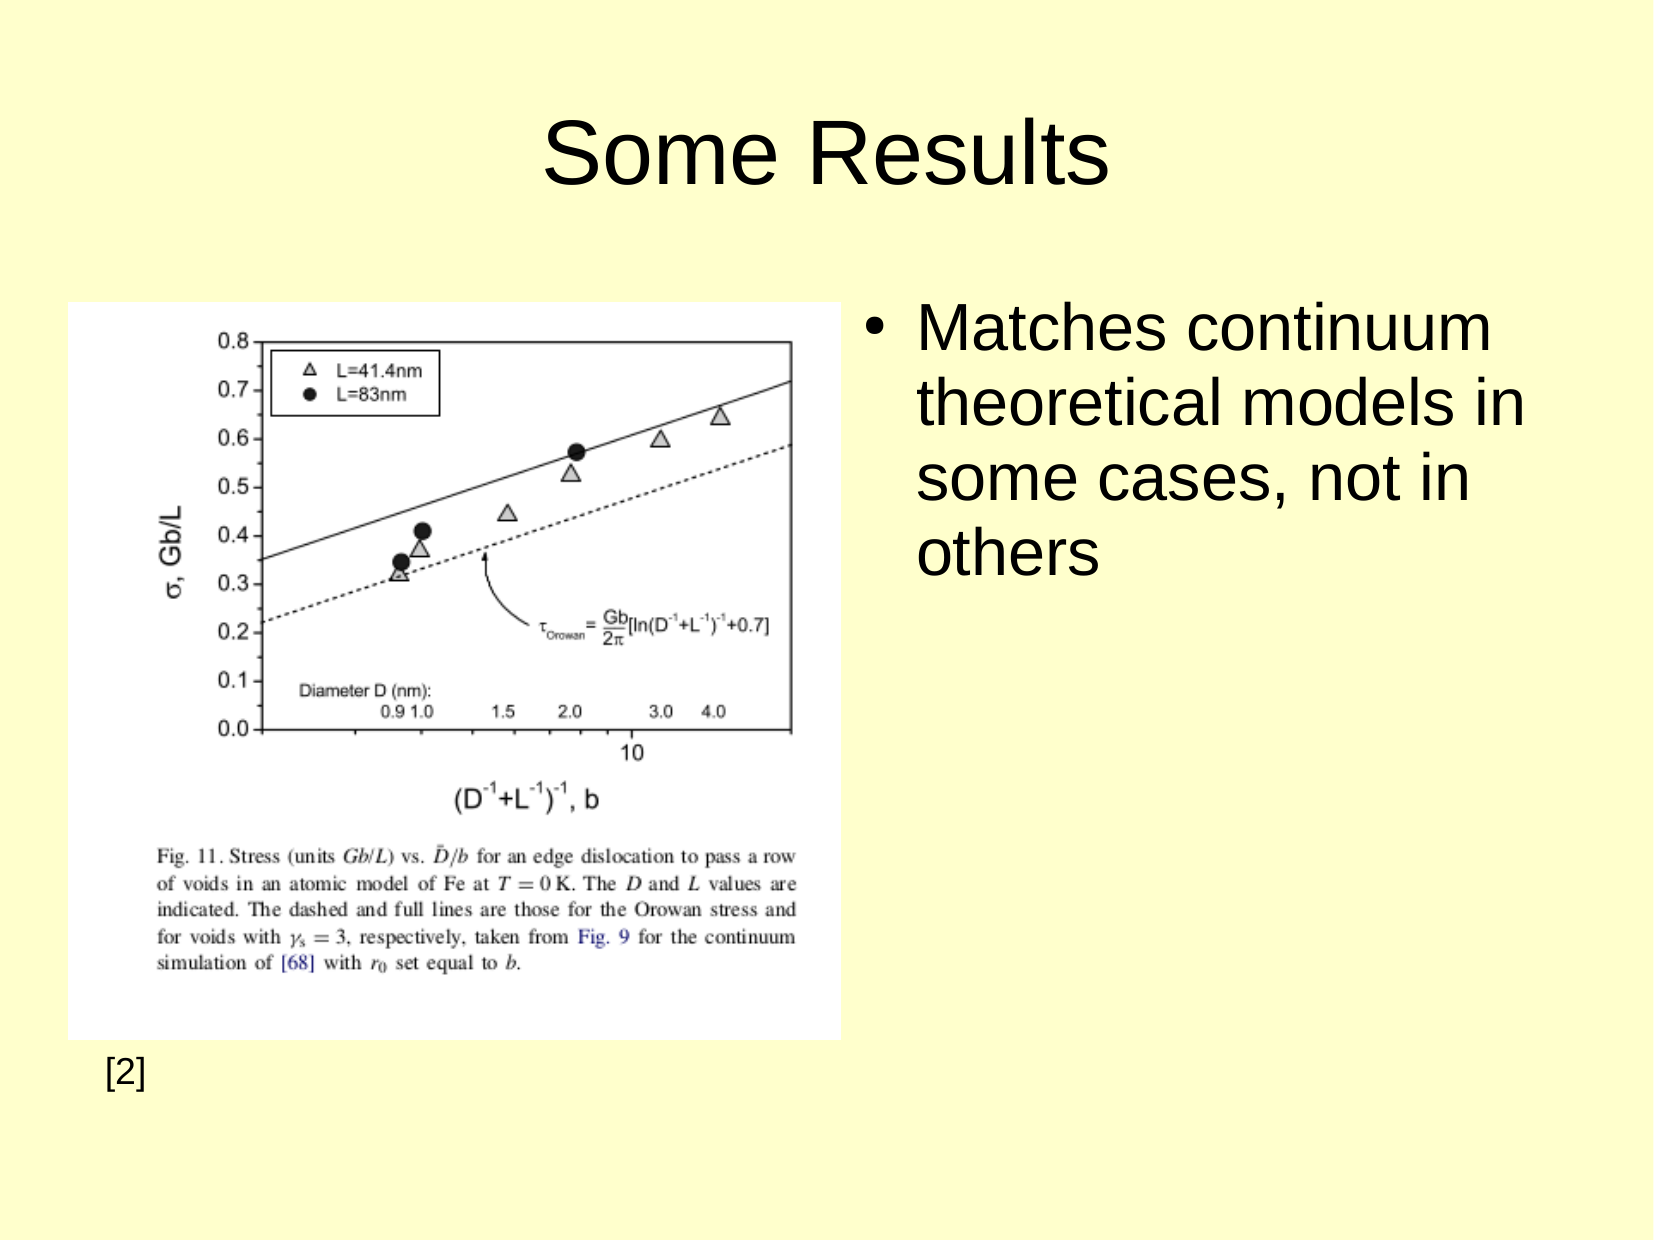

# Some Results
Matches continuum theoretical models in some cases, not in others
[2]